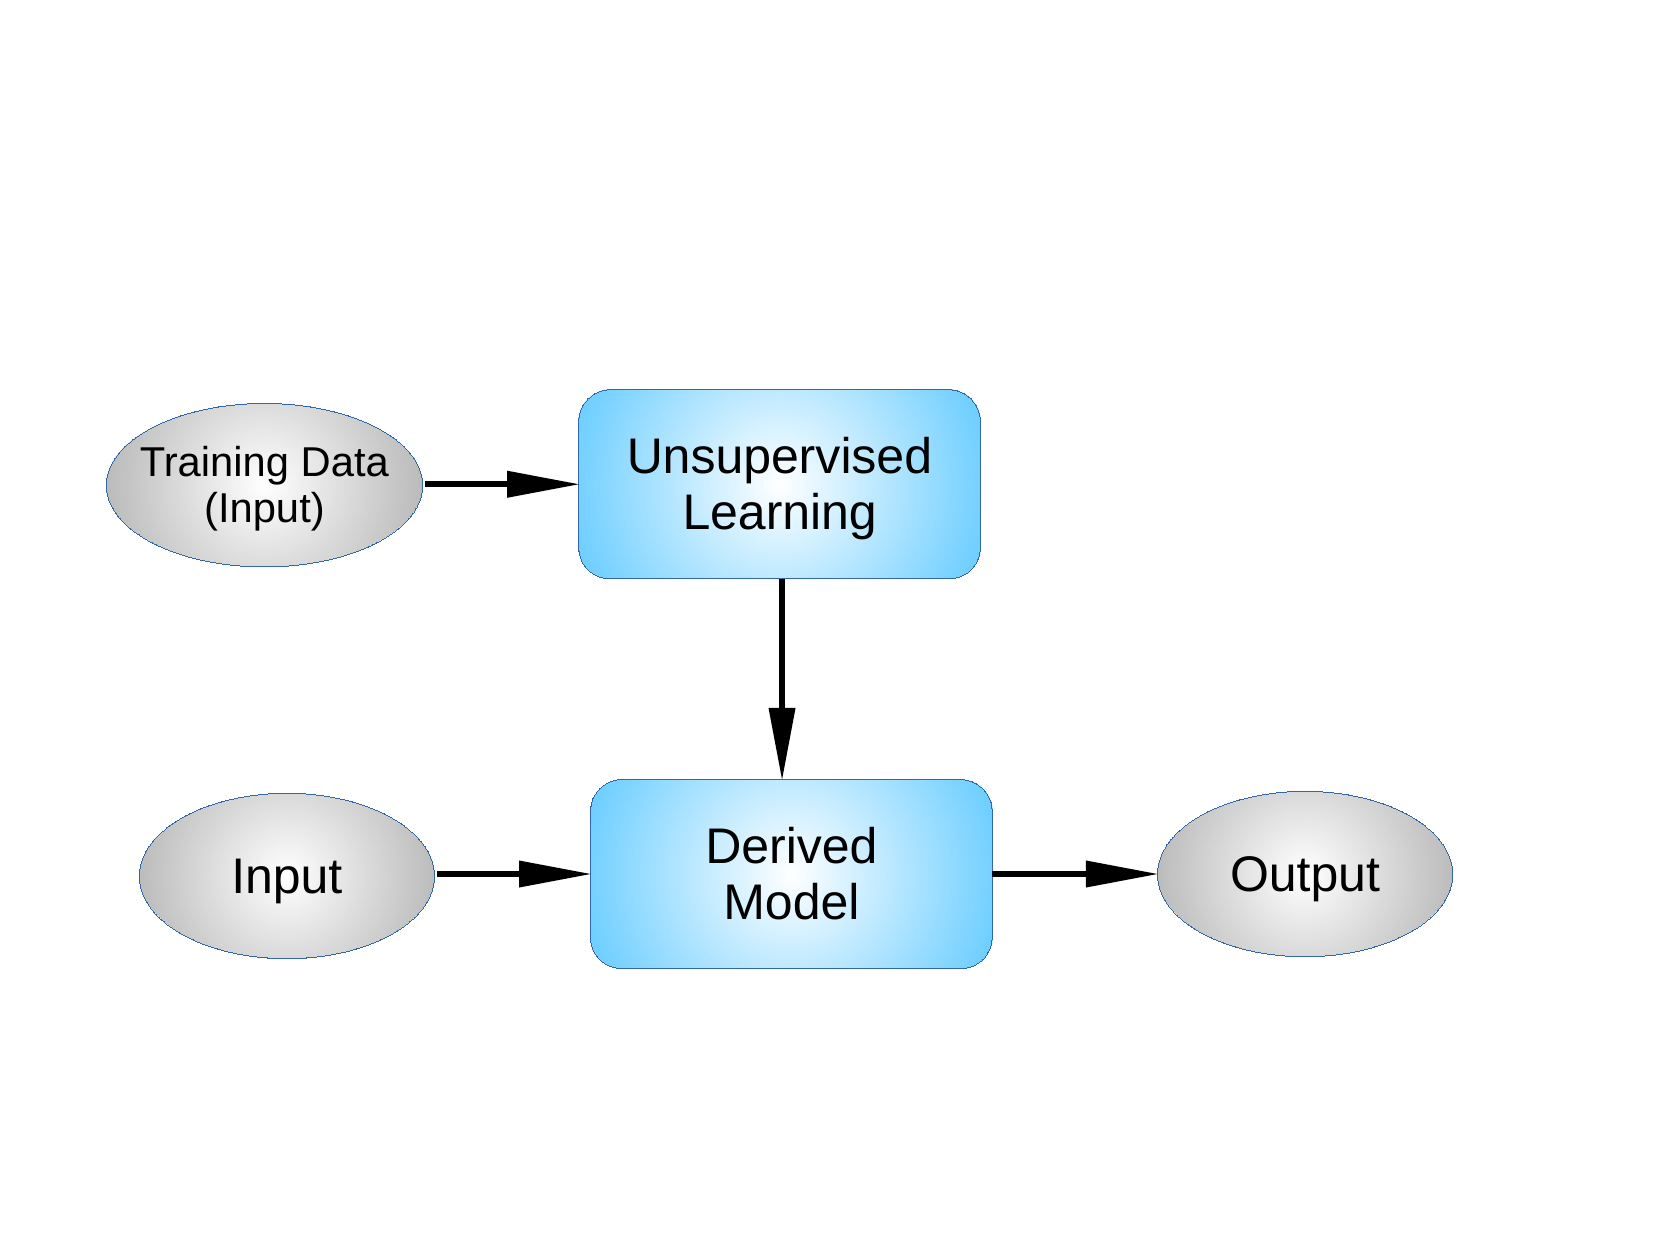

#
Unsupervised
Learning
Training Data
(Input)
Derived
Model
Output
Input